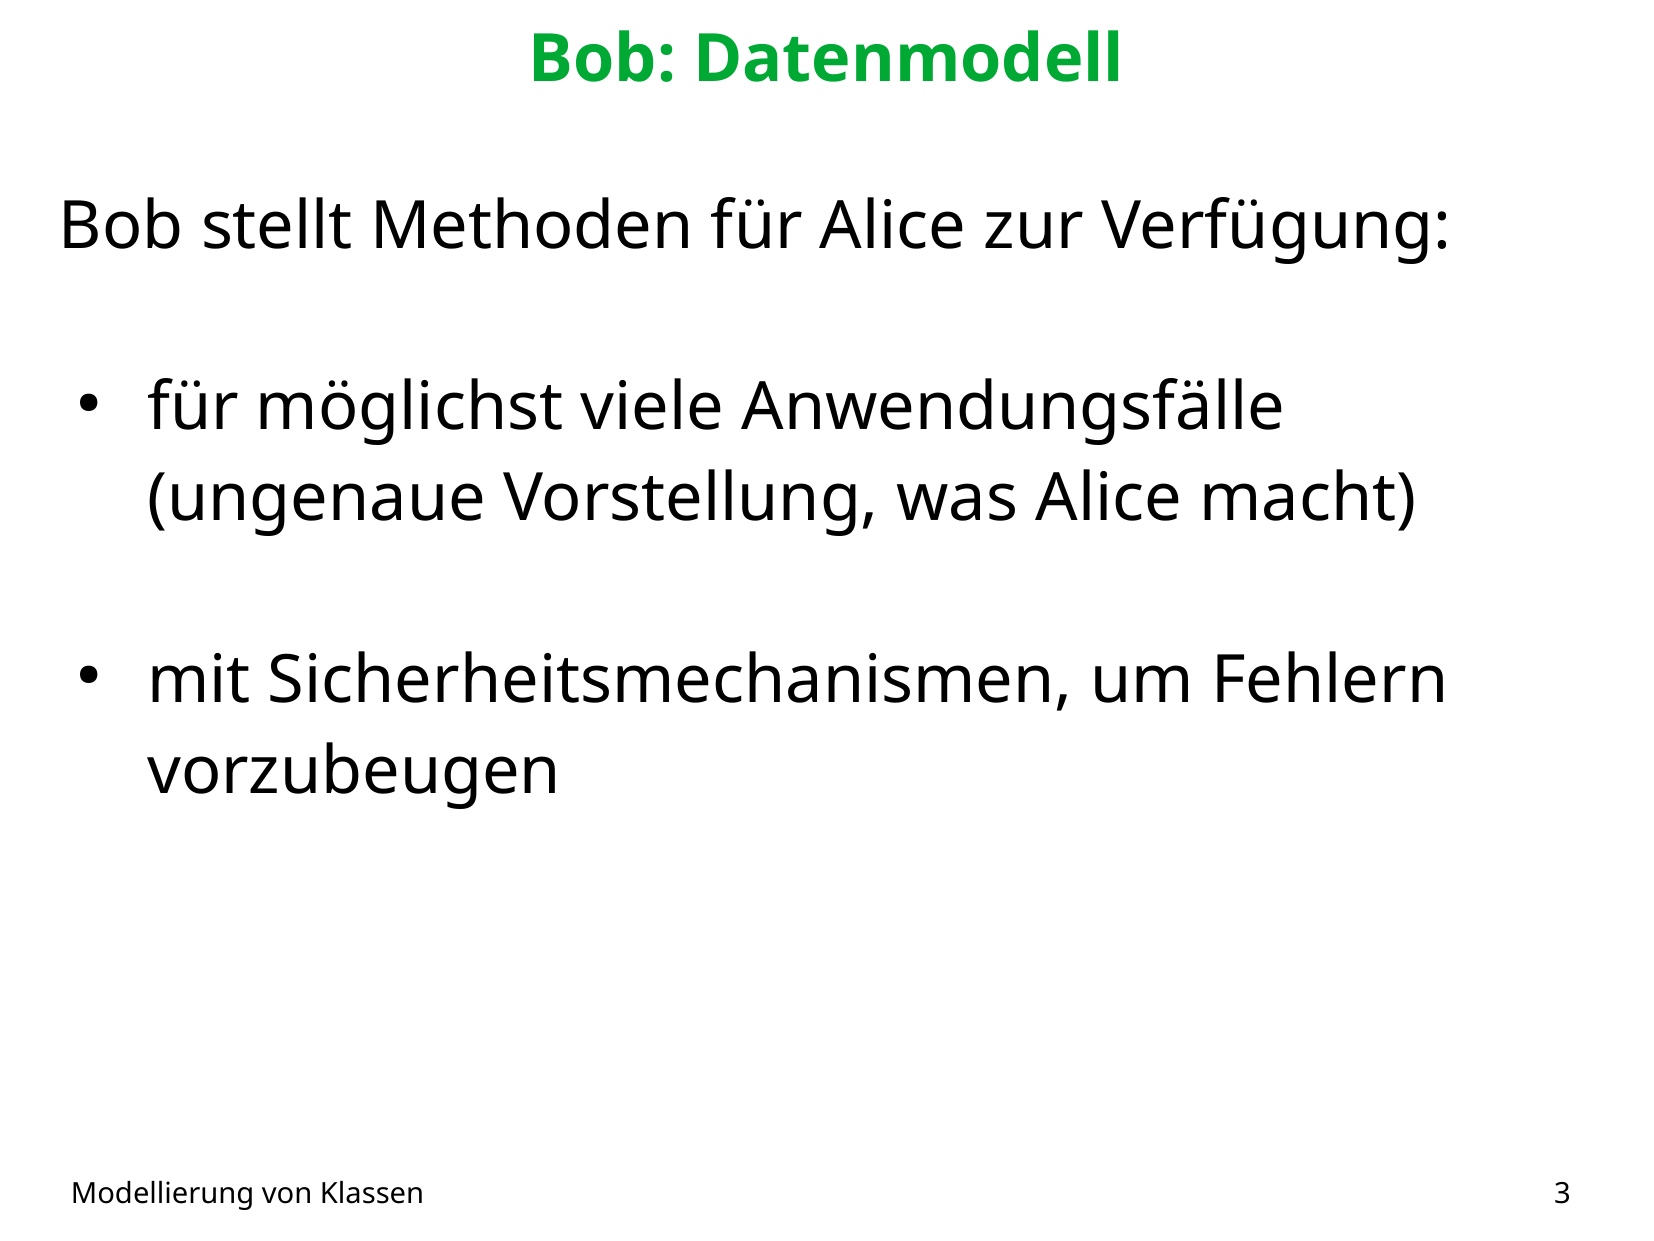

# Bob: Datenmodell
Bob stellt Methoden für Alice zur Verfügung:
 für möglichst viele Anwendungsfälle
 (ungenaue Vorstellung, was Alice macht)
 mit Sicherheitsmechanismen, um Fehlern
 vorzubeugen
Modellierung von Klassen
3